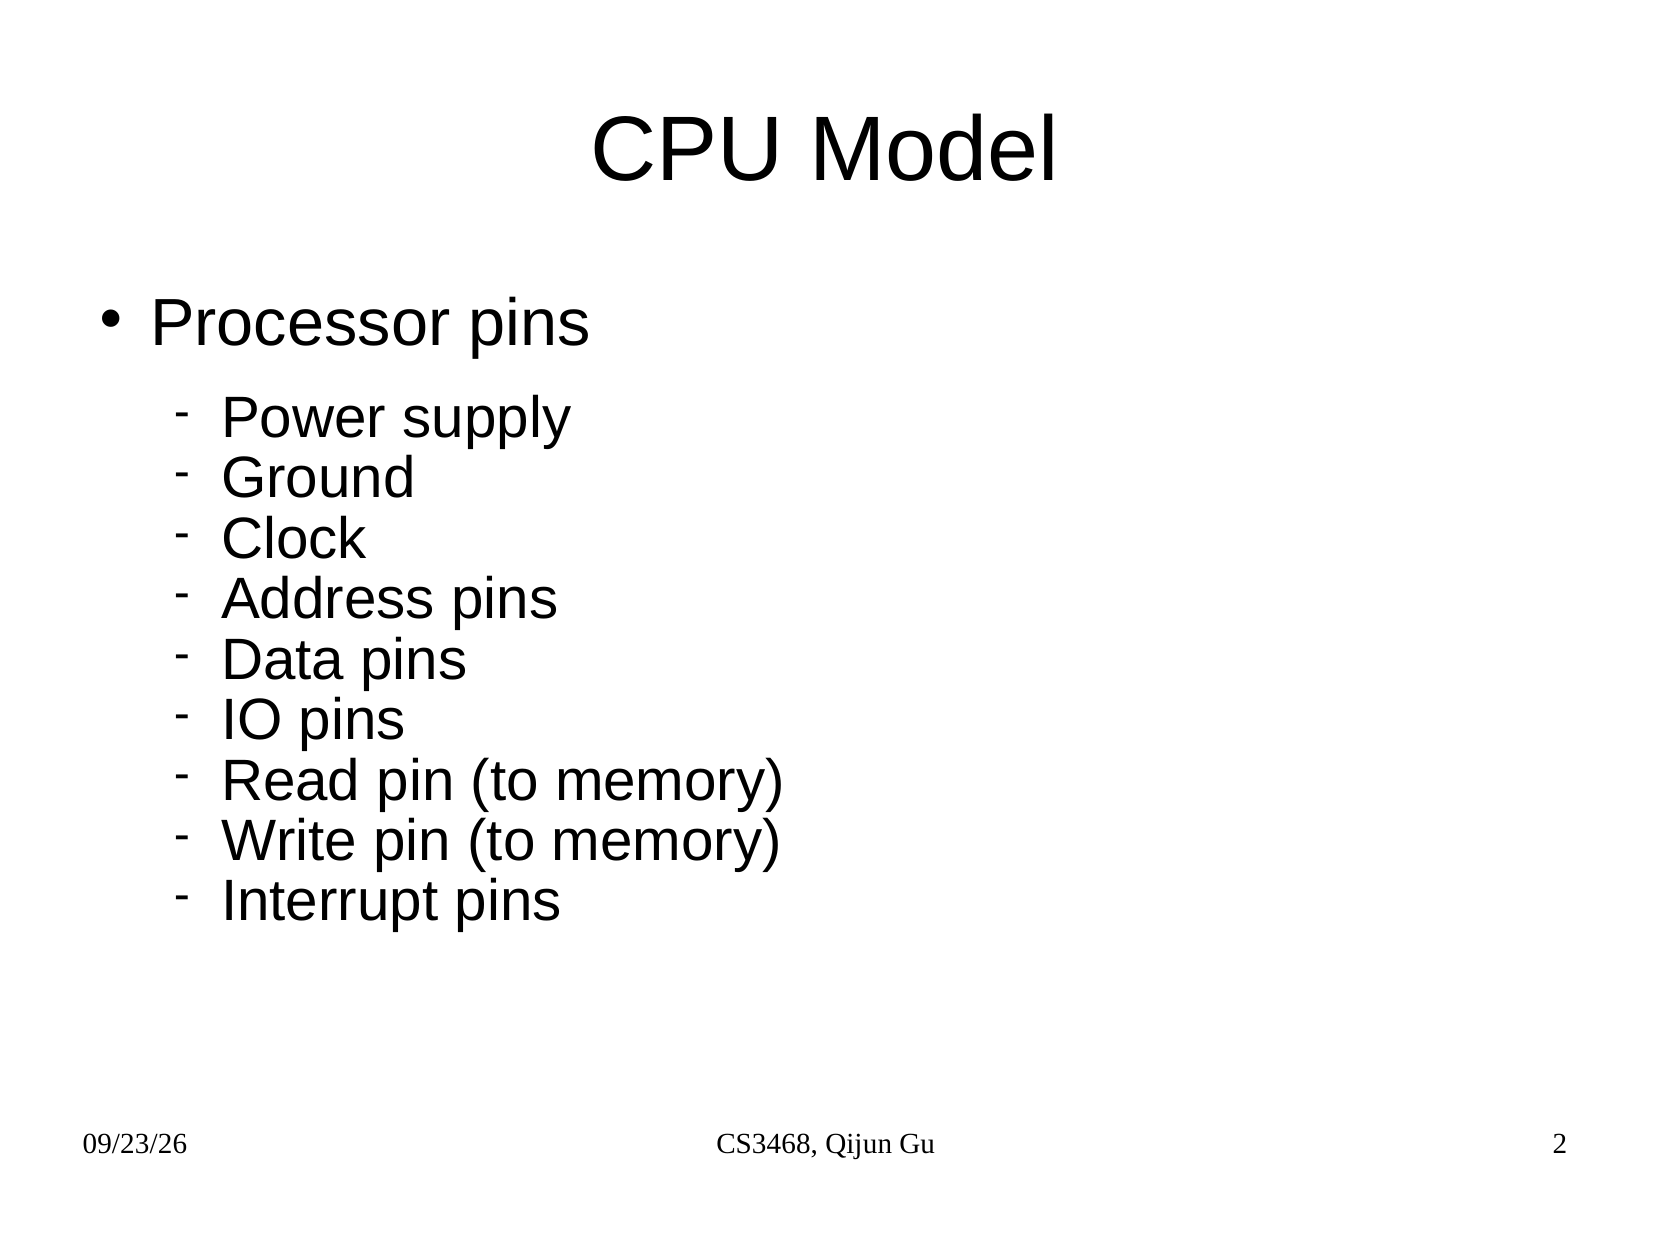

# CPU Model
Processor pins
Power supply
Ground
Clock
Address pins
Data pins
IO pins
Read pin (to memory)
Write pin (to memory)
Interrupt pins
CS3468, Qijun Gu
2